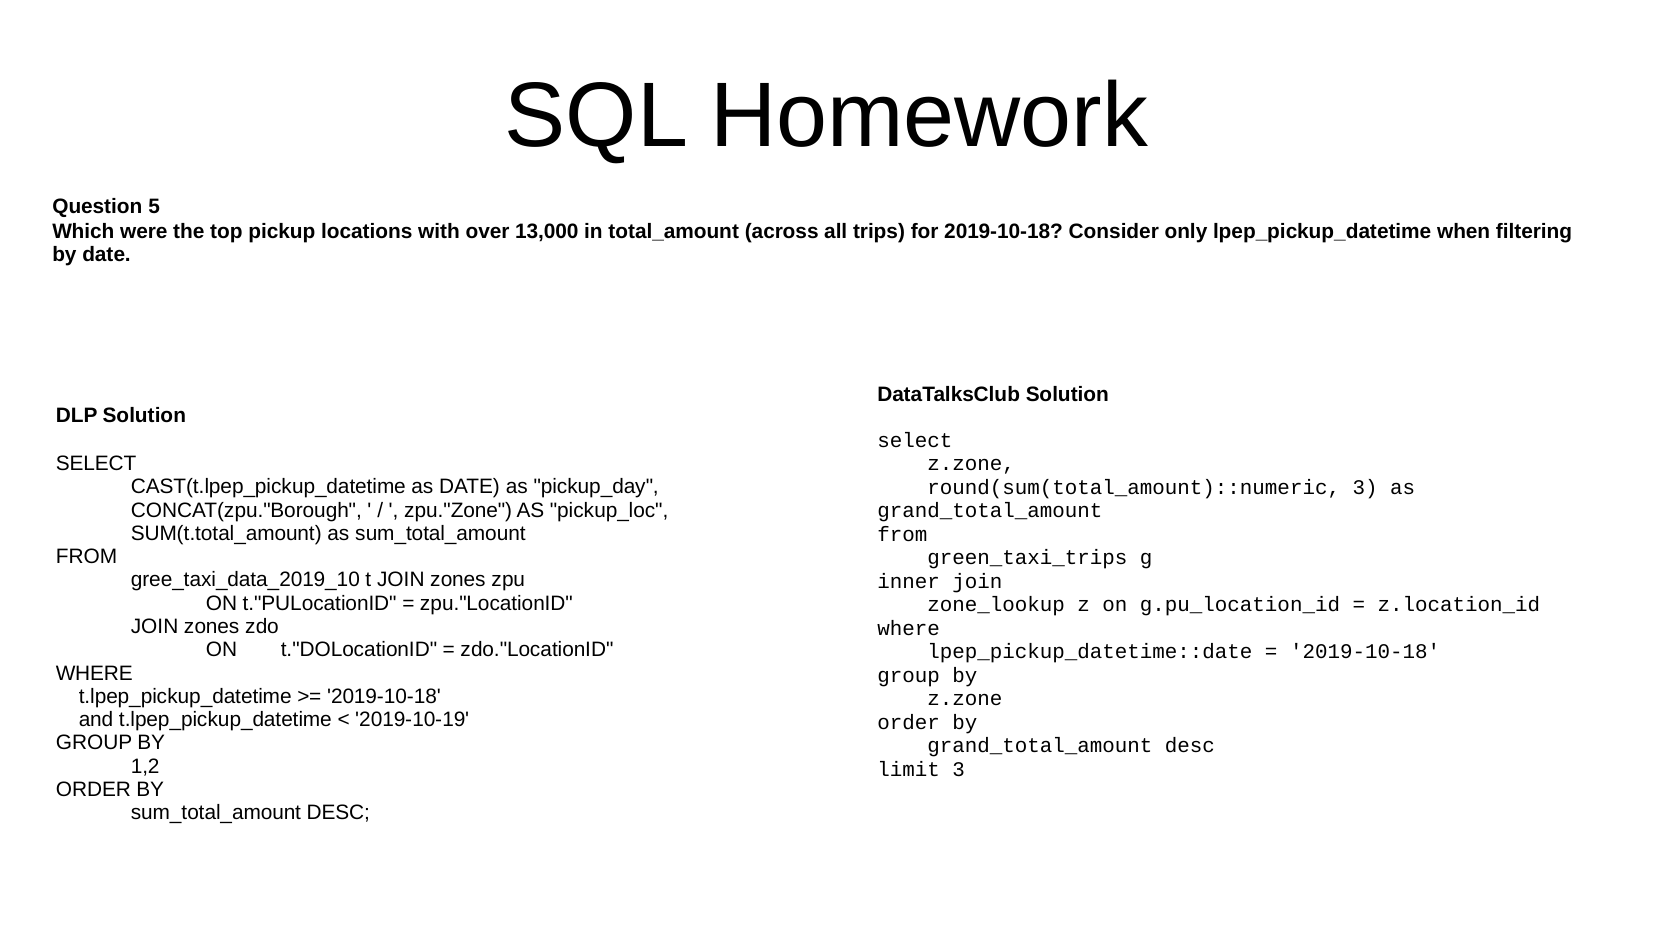

# SQL Homework
Question 5
Which were the top pickup locations with over 13,000 in total_amount (across all trips) for 2019-10-18? Consider only lpep_pickup_datetime when filtering by date.
DataTalksClub Solution
select
 z.zone,
 round(sum(total_amount)::numeric, 3) as grand_total_amount
from
 green_taxi_trips g
inner join
 zone_lookup z on g.pu_location_id = z.location_id
where
 lpep_pickup_datetime::date = '2019-10-18'
group by
 z.zone
order by
 grand_total_amount desc
limit 3
DLP Solution
SELECT
	CAST(t.lpep_pickup_datetime as DATE) as "pickup_day",
	CONCAT(zpu."Borough", ' / ', zpu."Zone") AS "pickup_loc",
	SUM(t.total_amount) as sum_total_amount
FROM
	gree_taxi_data_2019_10 t JOIN zones zpu
		ON t."PULocationID" = zpu."LocationID"
	JOIN zones zdo
		ON 	t."DOLocationID" = zdo."LocationID"
WHERE
 t.lpep_pickup_datetime >= '2019-10-18'
 and t.lpep_pickup_datetime < '2019-10-19'
GROUP BY
	1,2
ORDER BY
	sum_total_amount DESC;